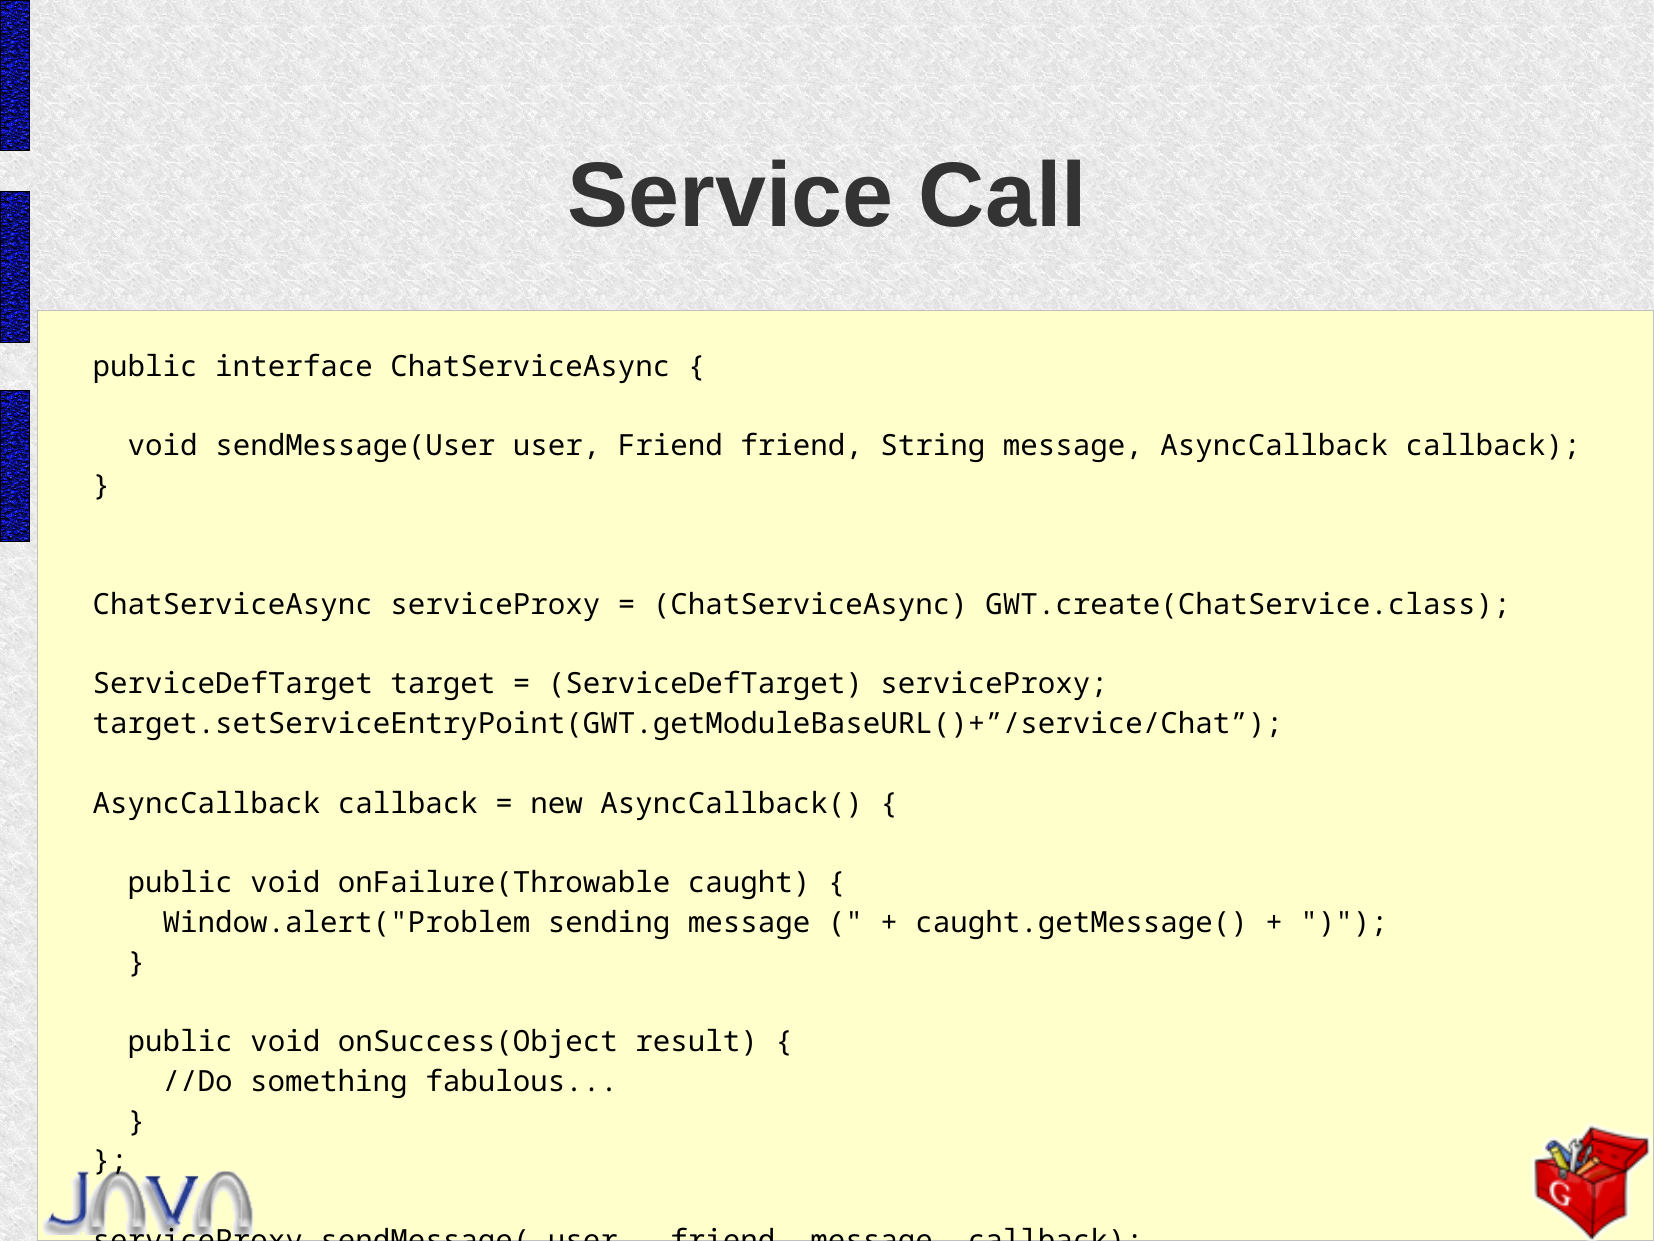

# Service Call
public interface ChatServiceAsync {
 void sendMessage(User user, Friend friend, String message, AsyncCallback callback);
}
ChatServiceAsync serviceProxy = (ChatServiceAsync) GWT.create(ChatService.class);
ServiceDefTarget target = (ServiceDefTarget) serviceProxy;
target.setServiceEntryPoint(GWT.getModuleBaseURL()+”/service/Chat”);
AsyncCallback callback = new AsyncCallback() {
 public void onFailure(Throwable caught) {
 Window.alert("Problem sending message (" + caught.getMessage() + ")");
 }
 public void onSuccess(Object result) {
 //Do something fabulous...
 }
};
serviceProxy.sendMessage(_user, _friend, message, callback);